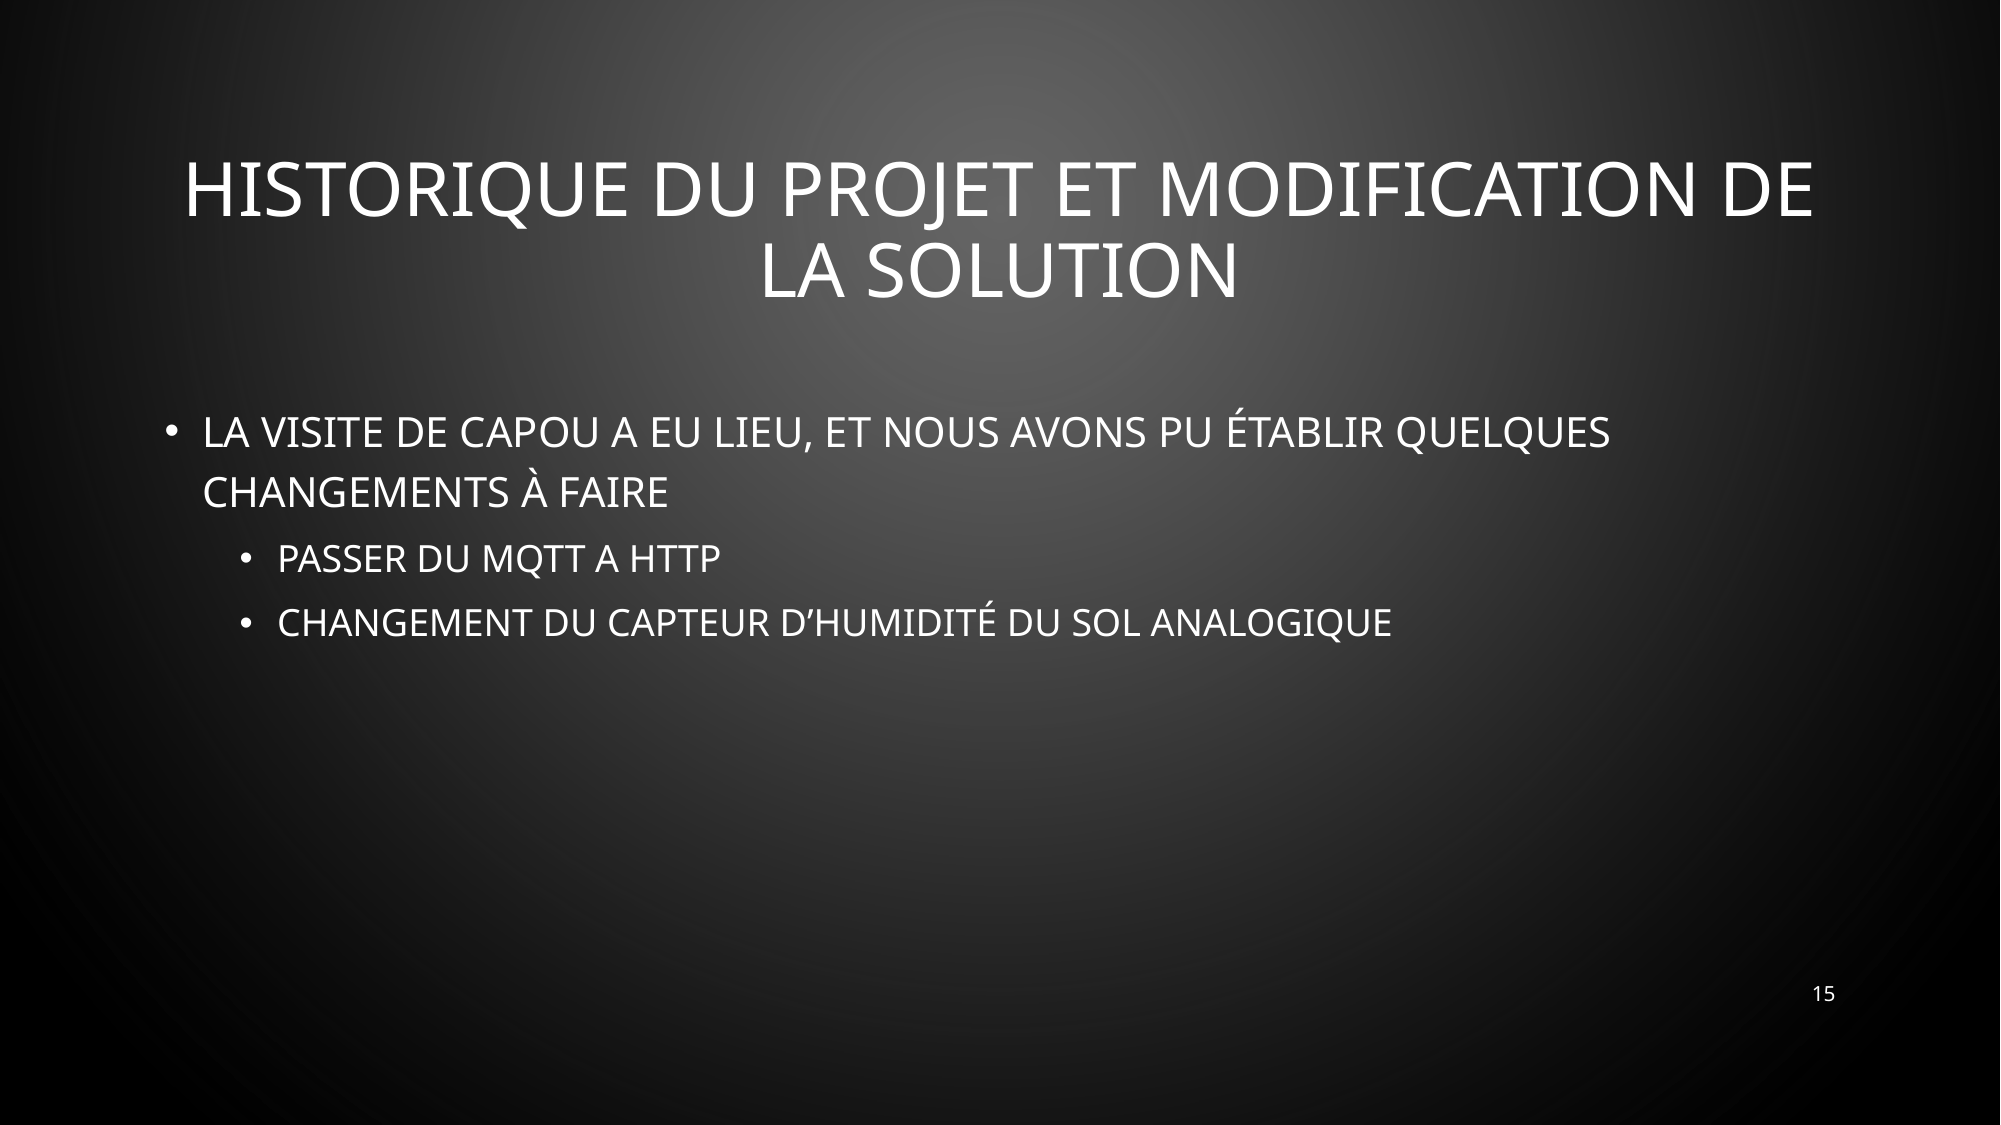

# Historique du projet et modification de la solution
La visite de capou a eu lieu, et nous avons pu établir quelques changements à faire
Passer du mqtt a http
Changement du capteur d’humidité du sol analogique
15